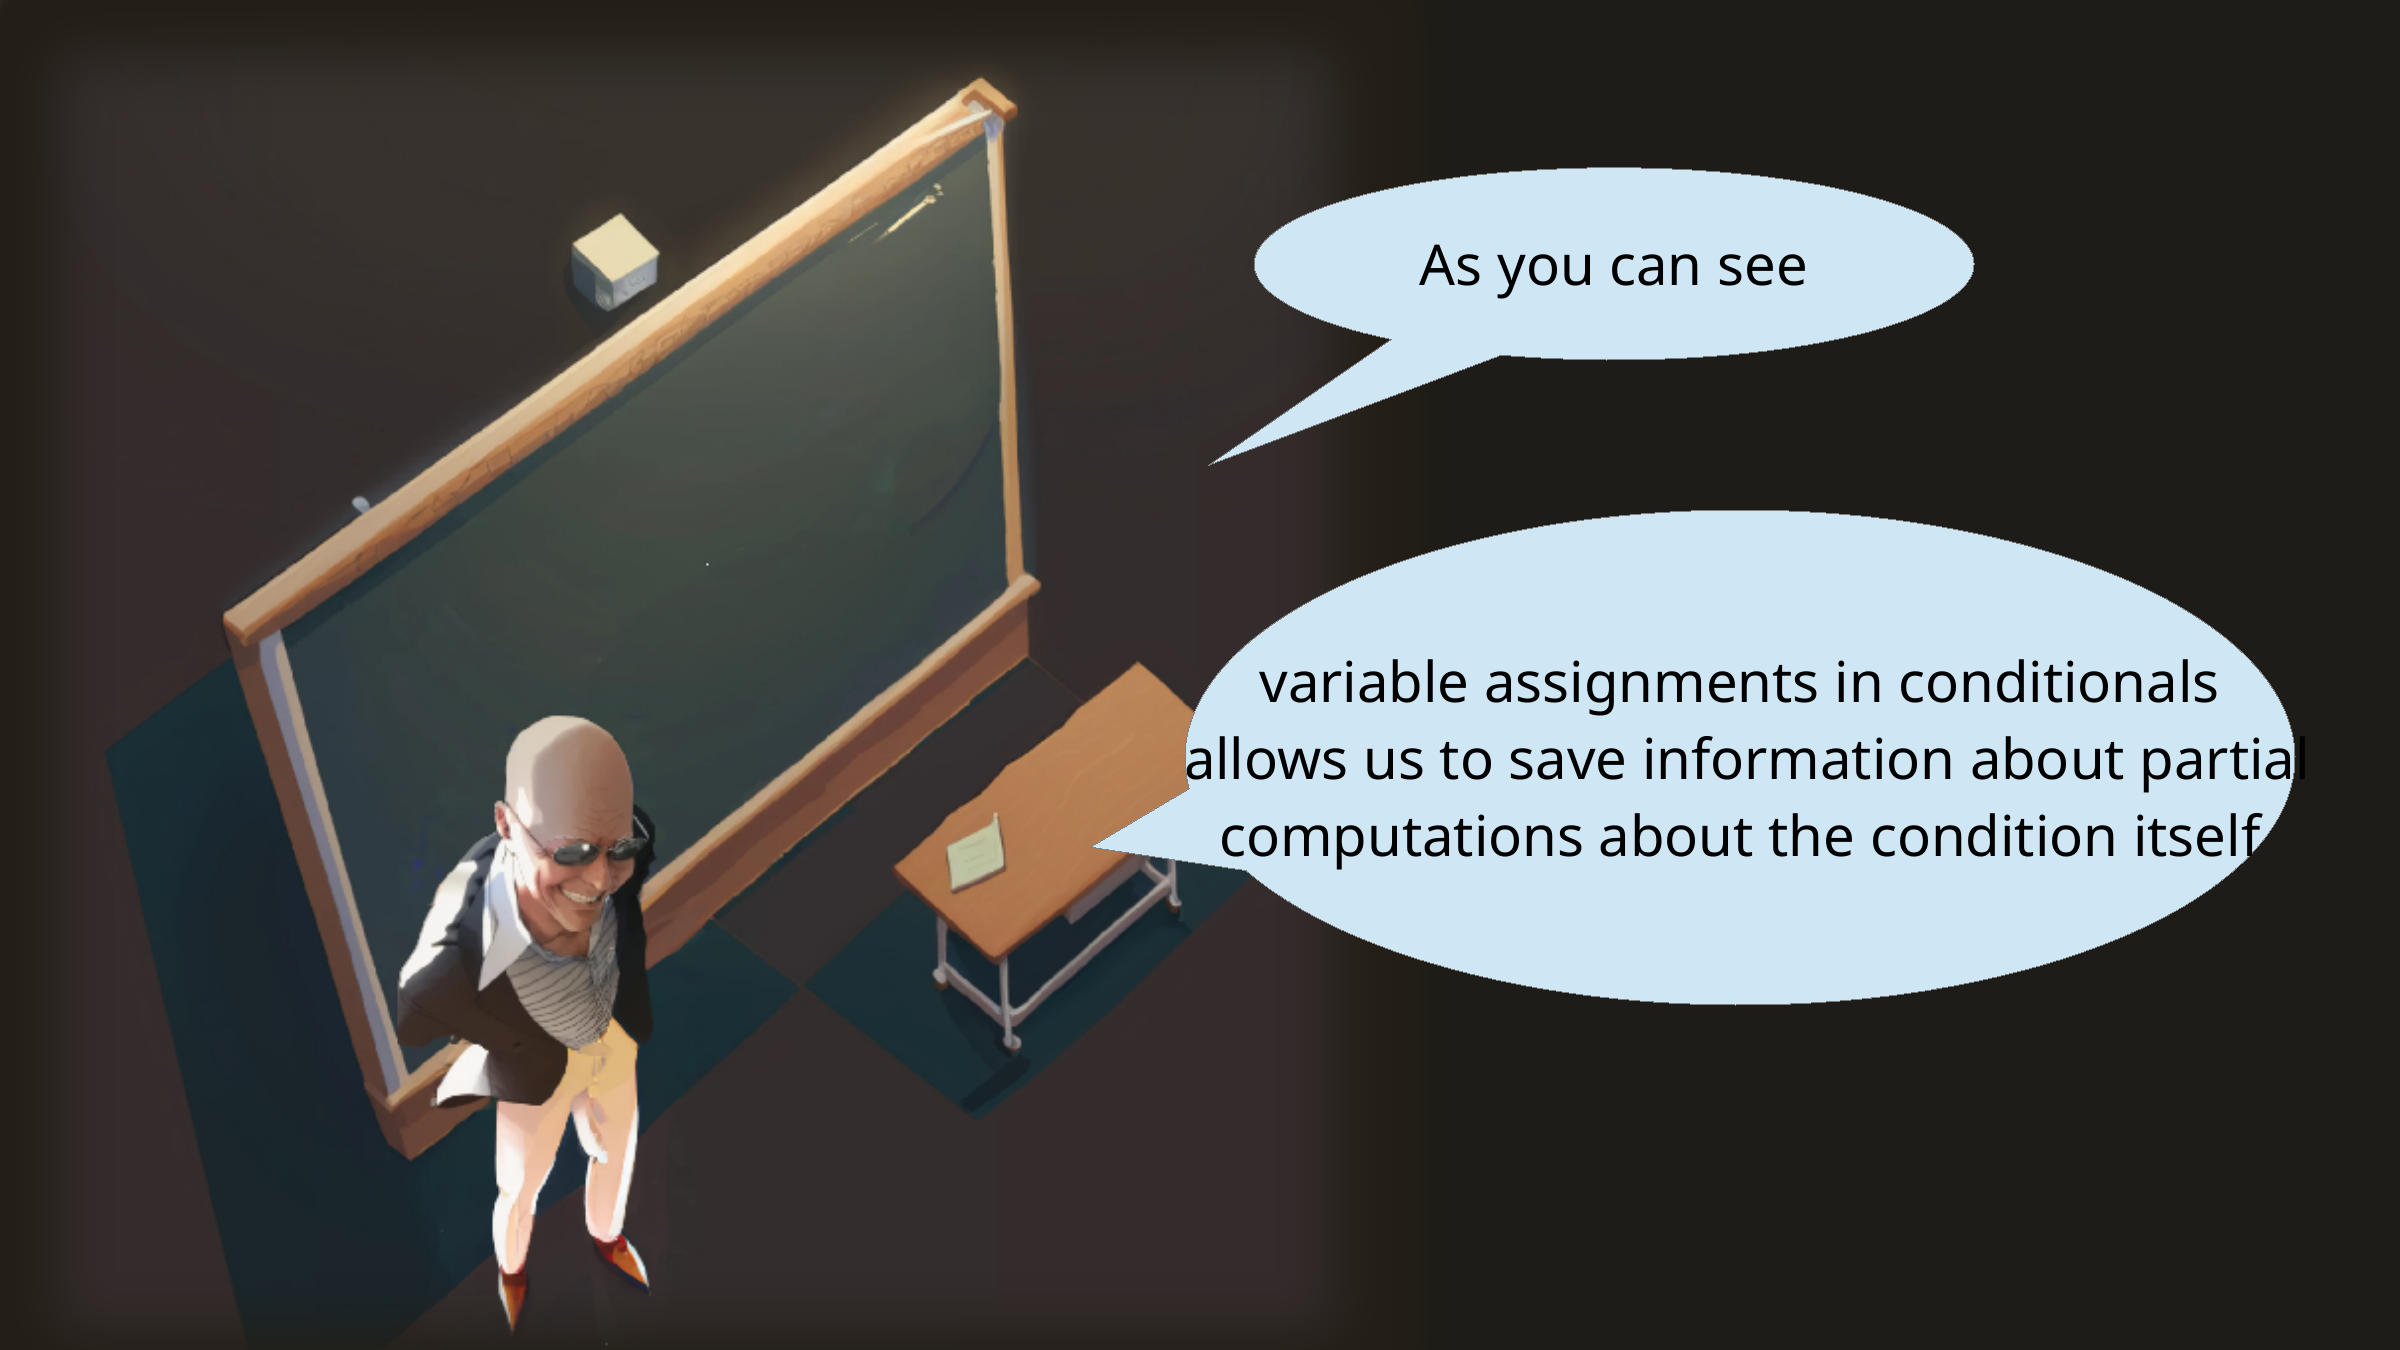

As you can see
variable assignments in conditionals
 allows us to save information about partial
computations about the condition itself